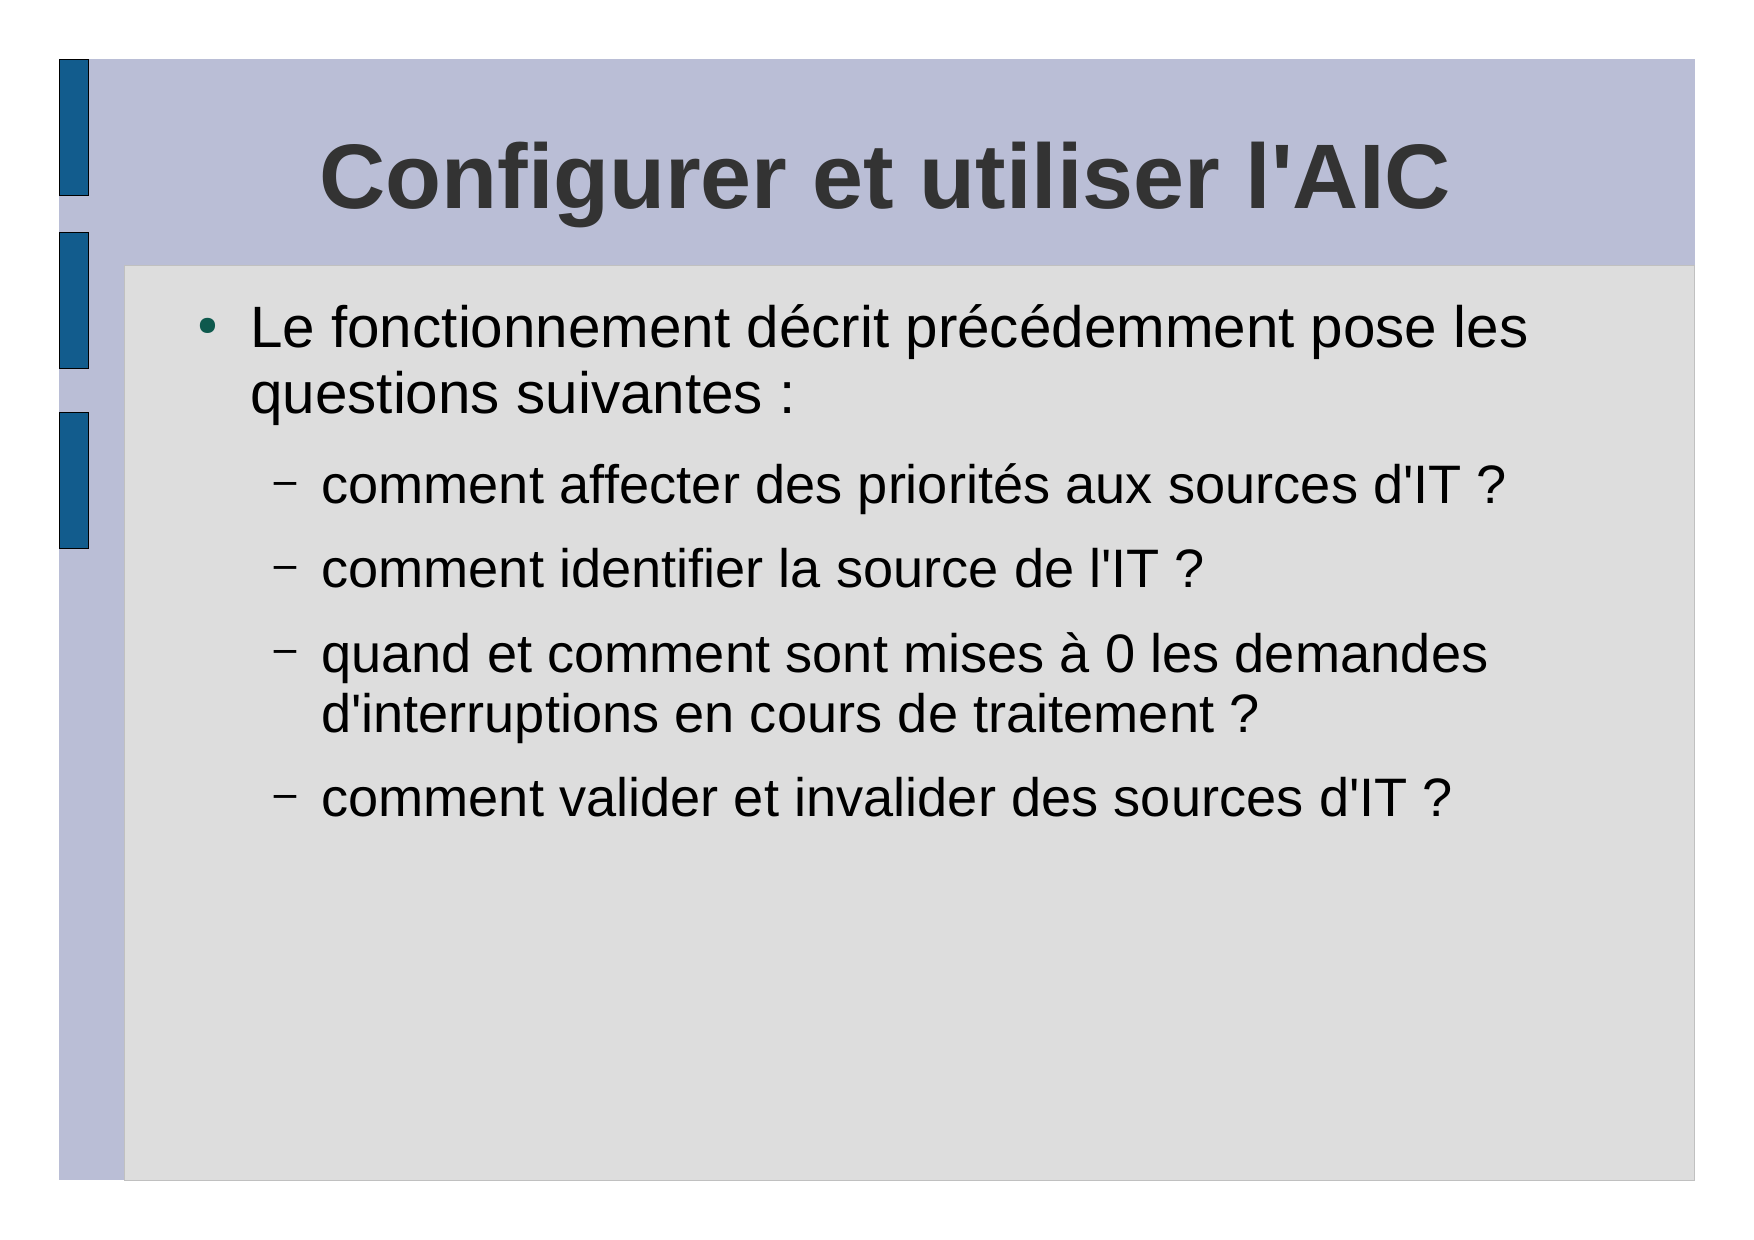

# Configurer et utiliser l'AIC
Le fonctionnement décrit précédemment pose les questions suivantes :
comment affecter des priorités aux sources d'IT ?
comment identifier la source de l'IT ?
quand et comment sont mises à 0 les demandes d'interruptions en cours de traitement ?
comment valider et invalider des sources d'IT ?